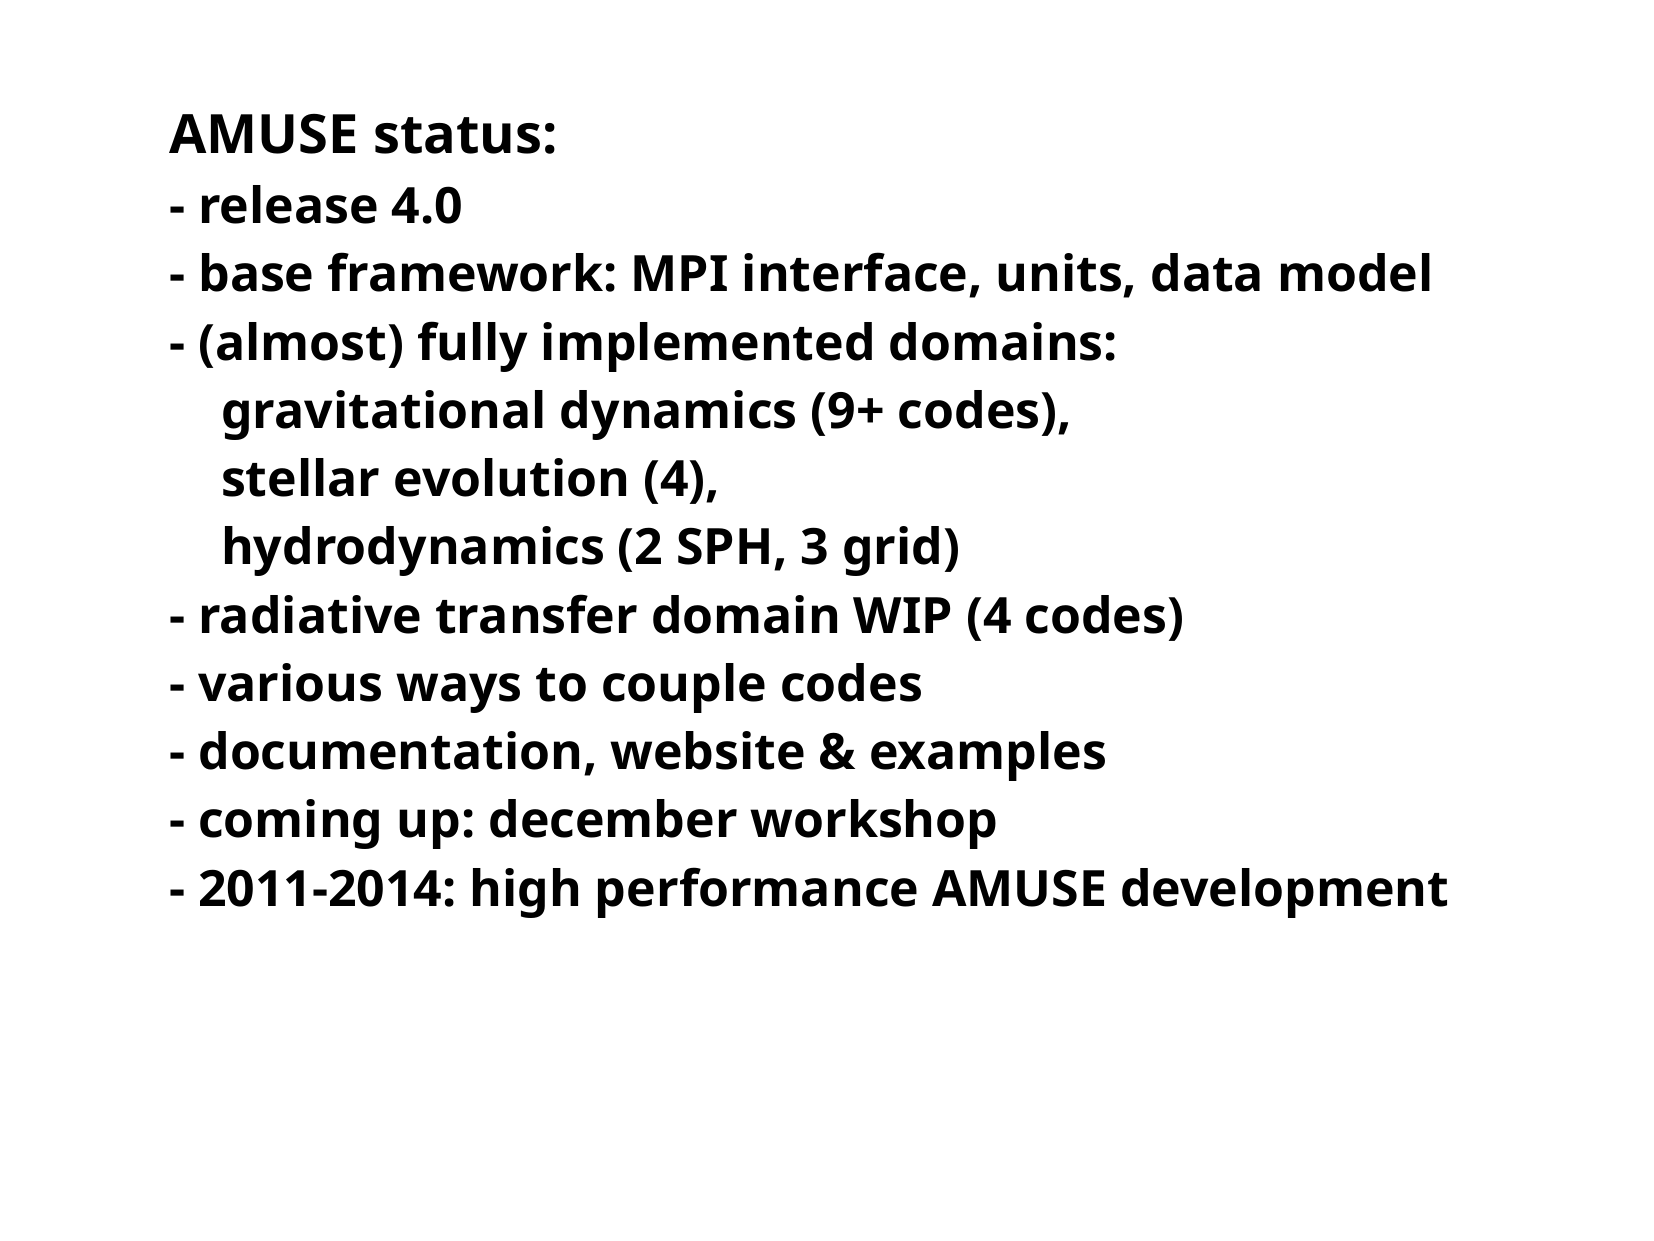

AMUSE status:
- release 4.0
- base framework: MPI interface, units, data model
- (almost) fully implemented domains:
 gravitational dynamics (9+ codes),
 stellar evolution (4),
 hydrodynamics (2 SPH, 3 grid)
- radiative transfer domain WIP (4 codes)
- various ways to couple codes
- documentation, website & examples
- coming up: december workshop
- 2011-2014: high performance AMUSE development